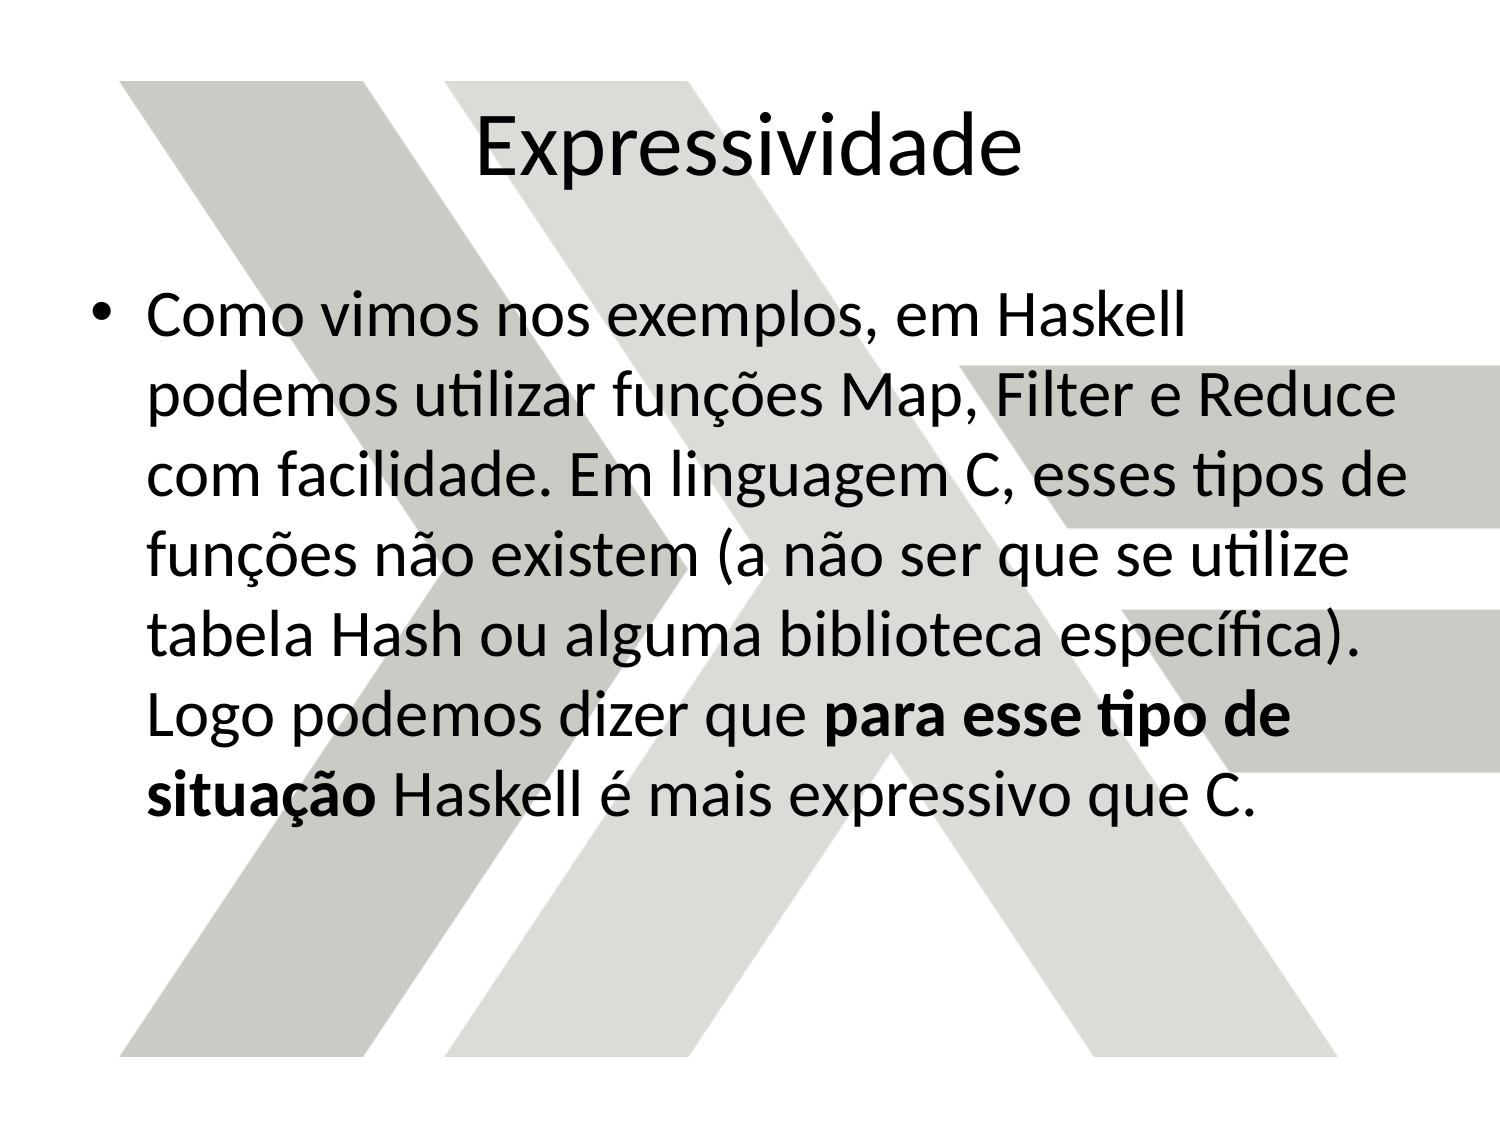

# Expressividade
Como vimos nos exemplos, em Haskell podemos utilizar funções Map, Filter e Reduce com facilidade. Em linguagem C, esses tipos de funções não existem (a não ser que se utilize tabela Hash ou alguma biblioteca específica). Logo podemos dizer que para esse tipo de situação Haskell é mais expressivo que C.